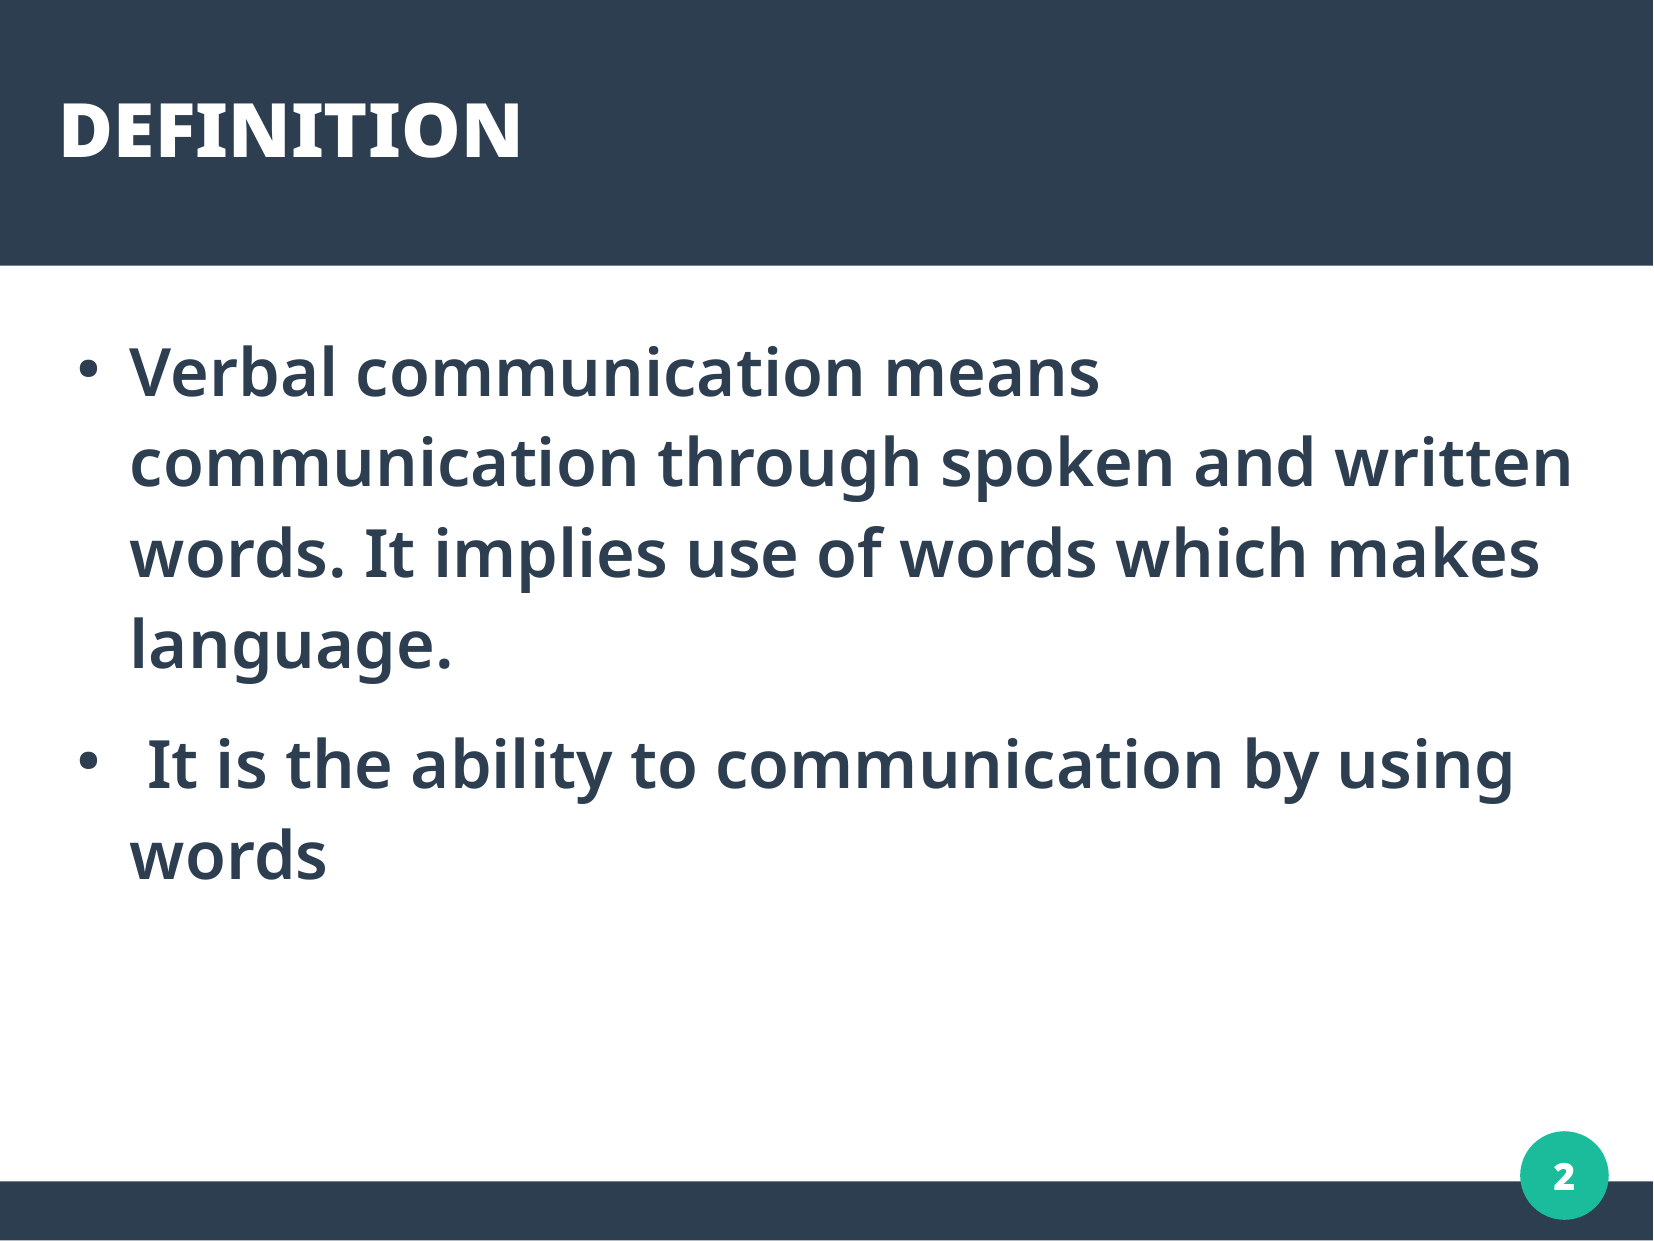

# DEFINITION
Verbal communication means communication through spoken and written words. It implies use of words which makes language.
 It is the ability to communication by using words
2